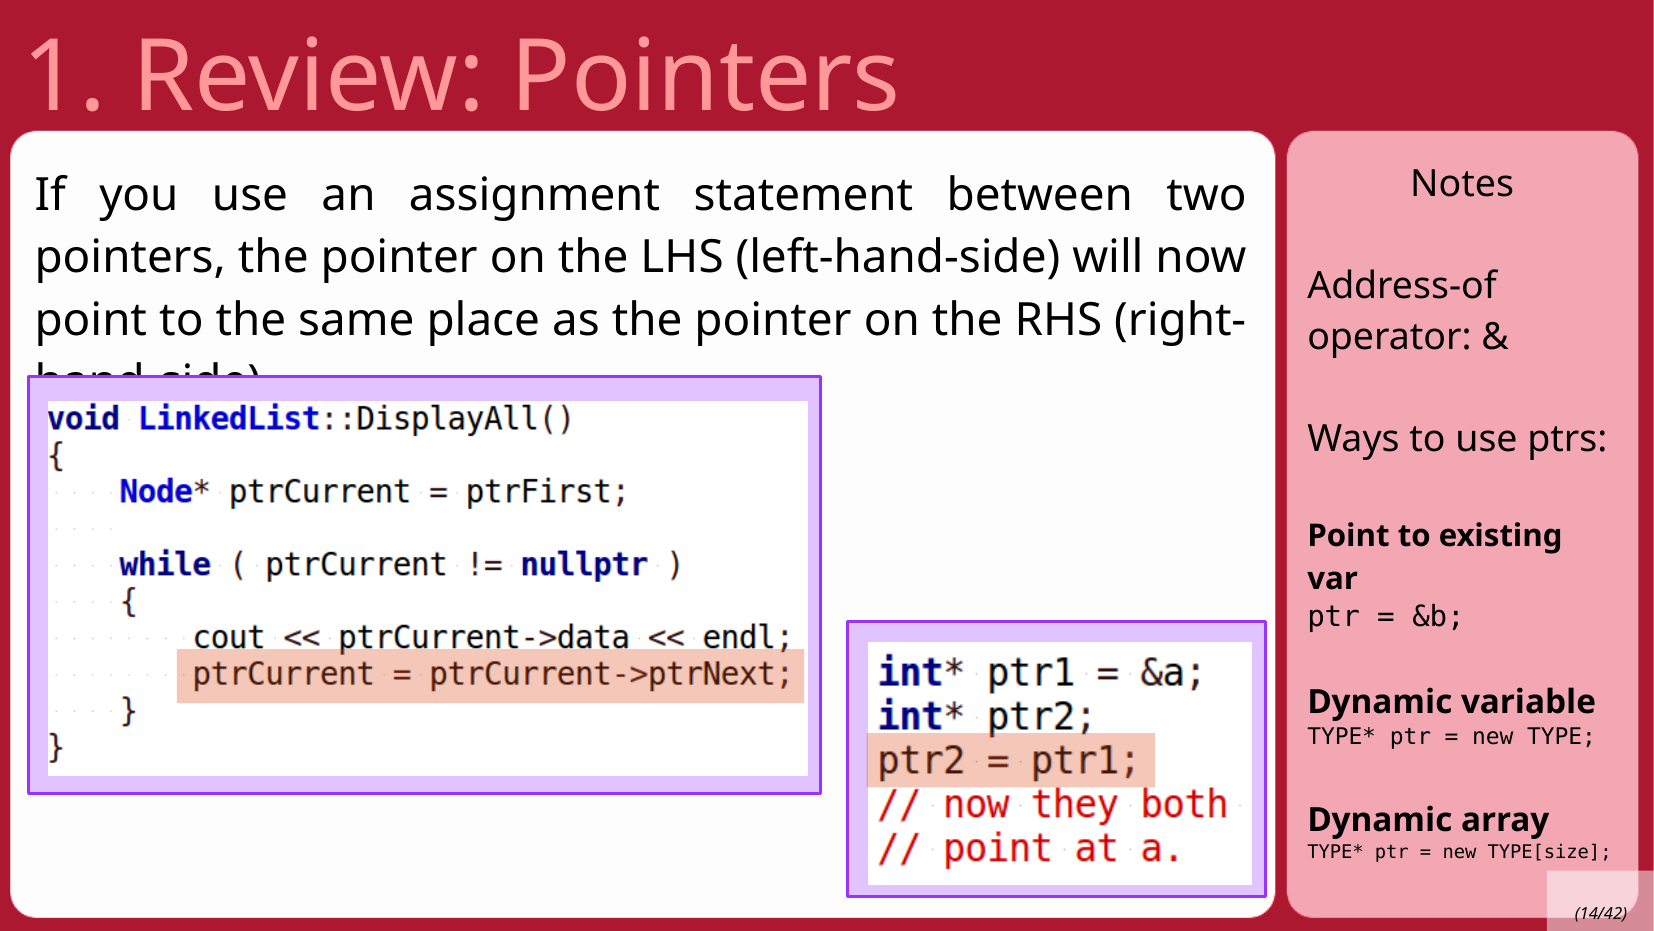

# 1. Review: Pointers
Notes
Address-of operator: &
Ways to use ptrs:
Point to existing var
ptr = &b;
Dynamic variable
TYPE* ptr = new TYPE;
Dynamic array
TYPE* ptr = new TYPE[size];
If you use an assignment statement between two pointers, the pointer on the LHS (left-hand-side) will now point to the same place as the pointer on the RHS (right-hand-side).